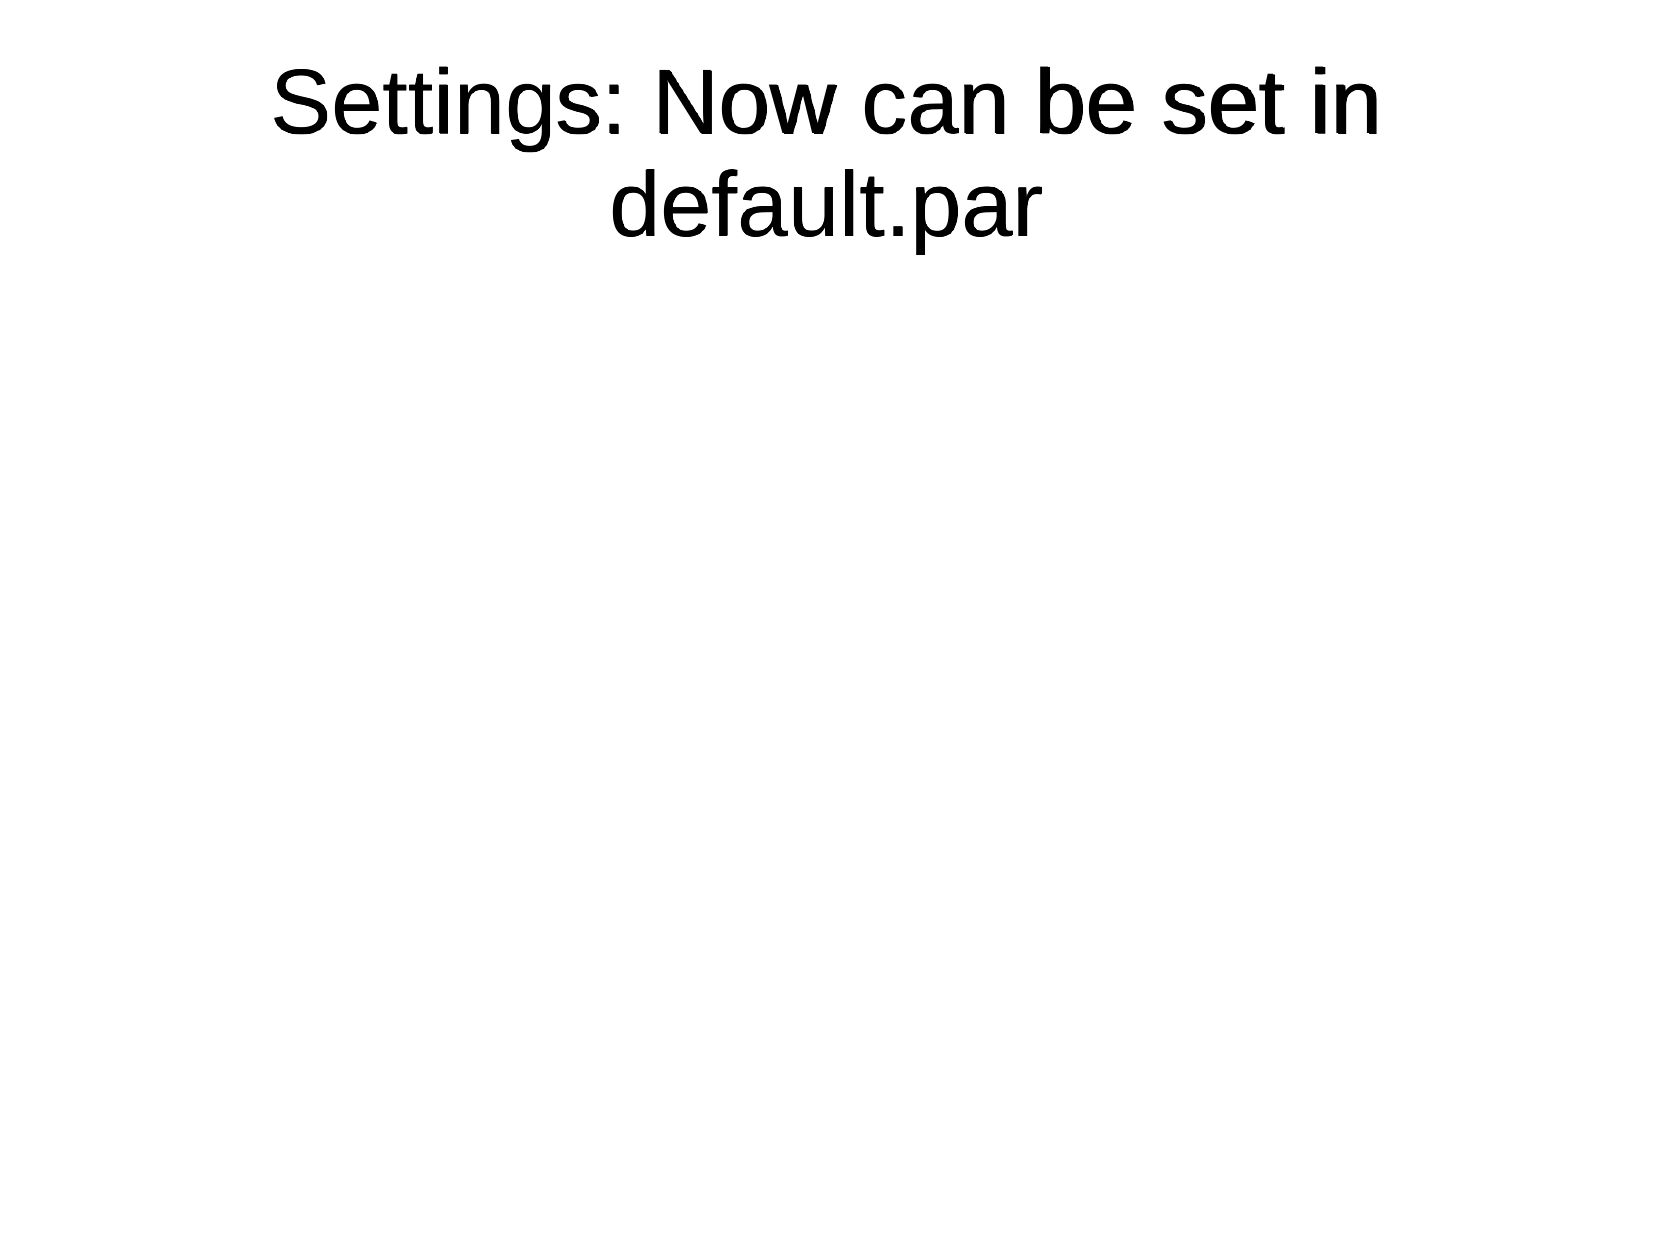

# Settings: Now can be set in default.par